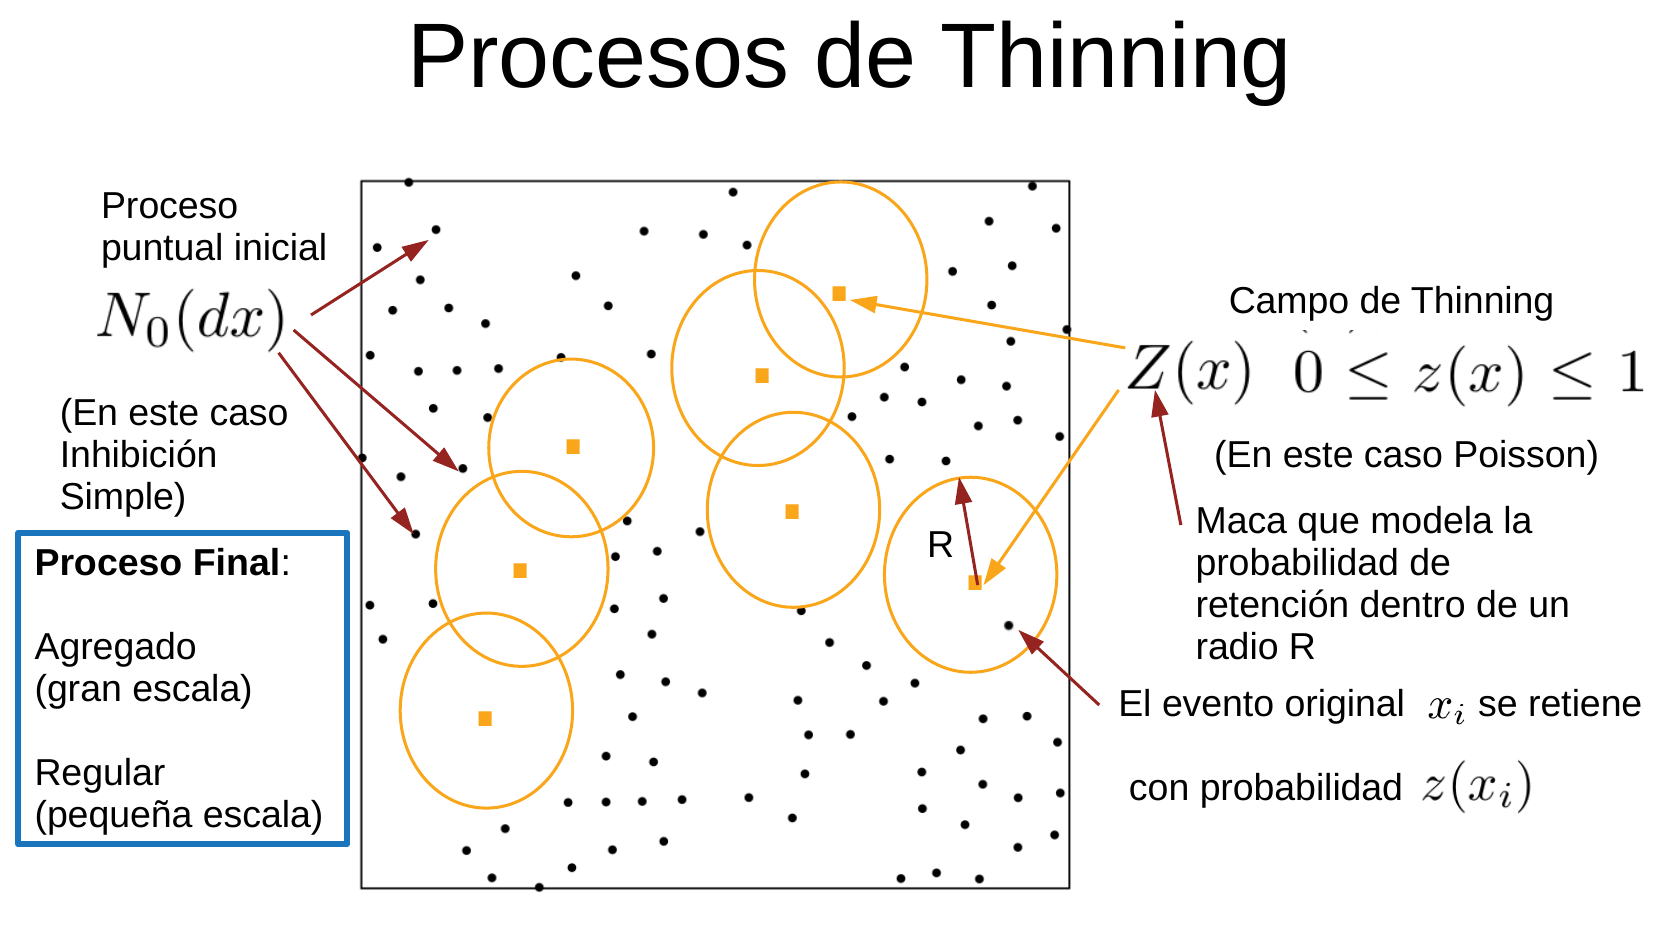

# Procesos de Thinning
.
Proceso puntual inicial
.
Campo de Thinning
.
(En este caso Inhibición Simple)
.
(En este caso Poisson)
.
.
Maca que modela la probabilidad de retención dentro de un radio R
R
Proceso Final:
Agregado
(gran escala)
Regular (pequeña escala)
.
El evento original se retiene
 con probabilidad